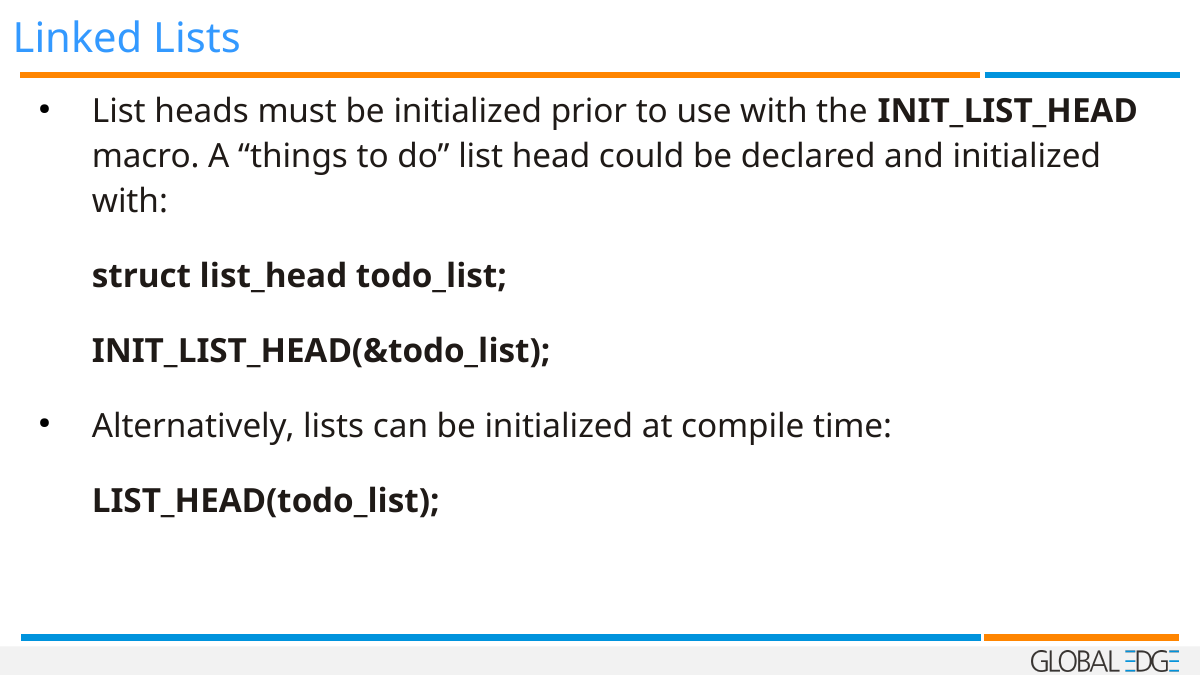

# Linked Lists
List heads must be initialized prior to use with the INIT_LIST_HEAD macro. A “things to do” list head could be declared and initialized with:
struct list_head todo_list;
INIT_LIST_HEAD(&todo_list);
Alternatively, lists can be initialized at compile time:
LIST_HEAD(todo_list);